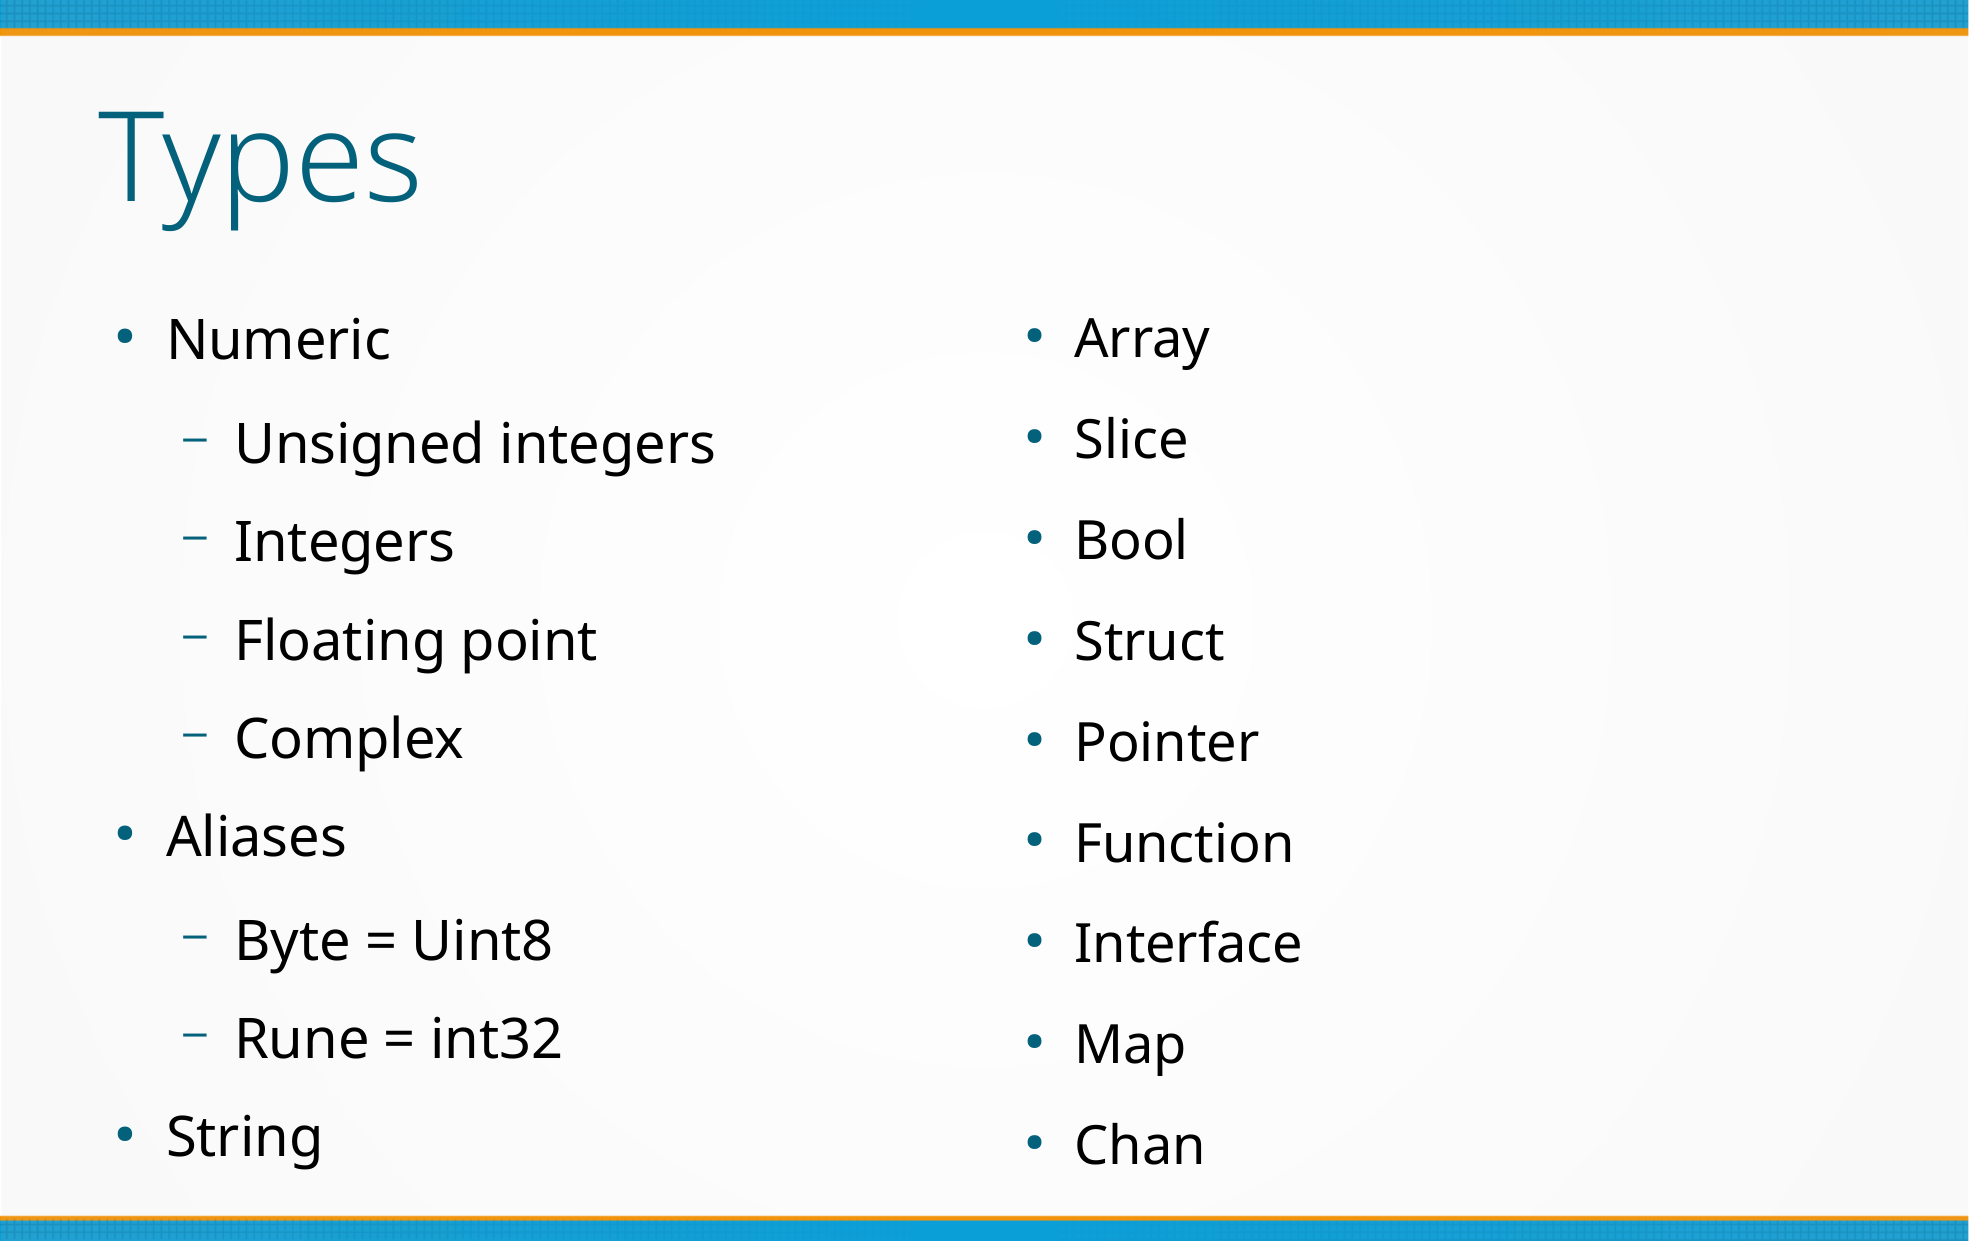

# Types
Numeric
Unsigned integers
Integers
Floating point
Complex
Aliases
Byte = Uint8
Rune = int32
String
Array
Slice
Bool
Struct
Pointer
Function
Interface
Map
Chan